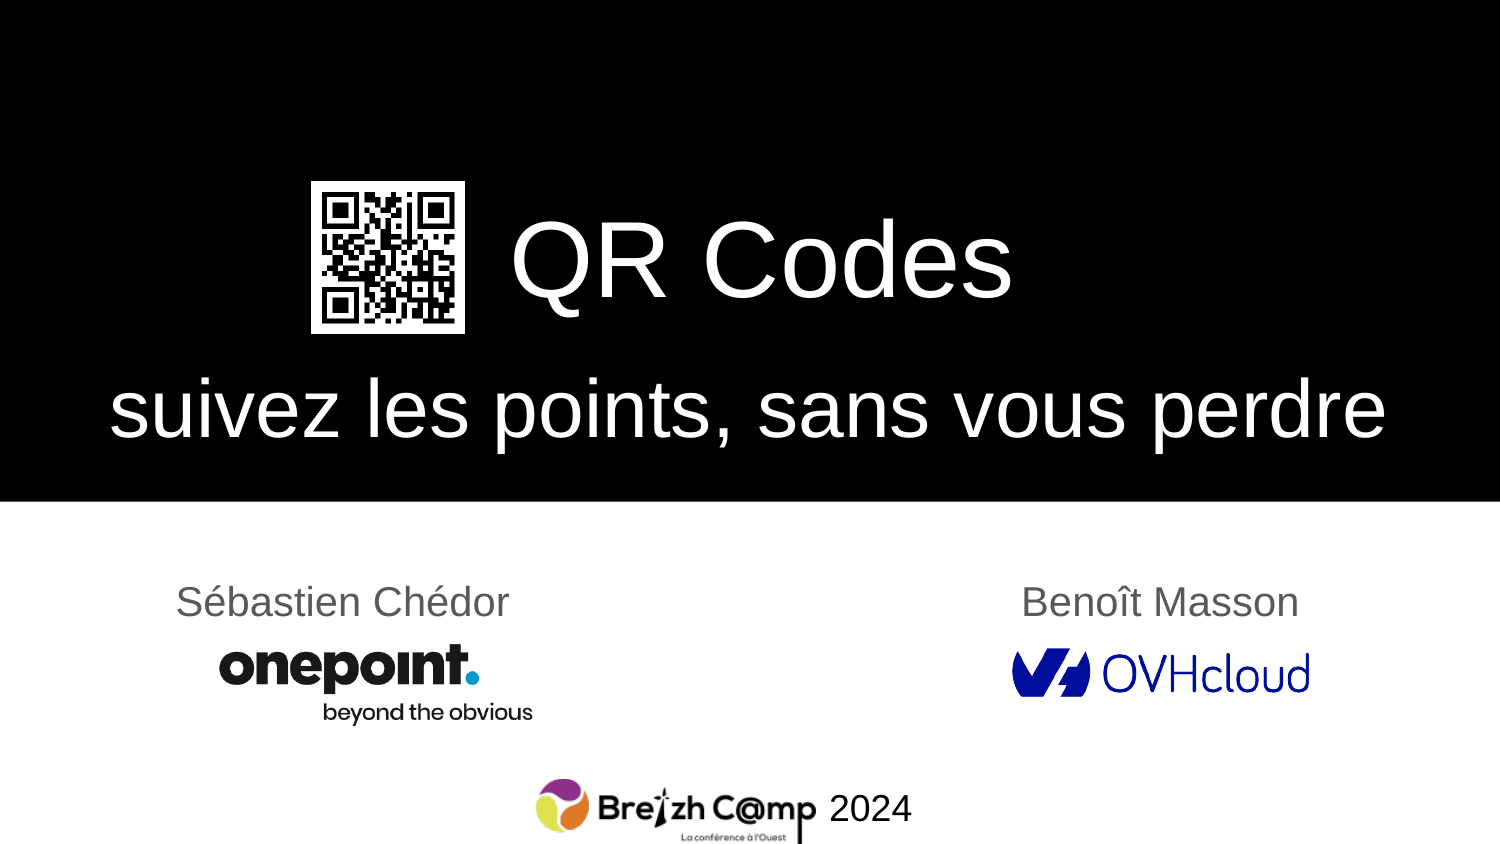

# QR Codes
suivez les points, sans vous perdre
Sébastien Chédor
Benoît Masson
 2024